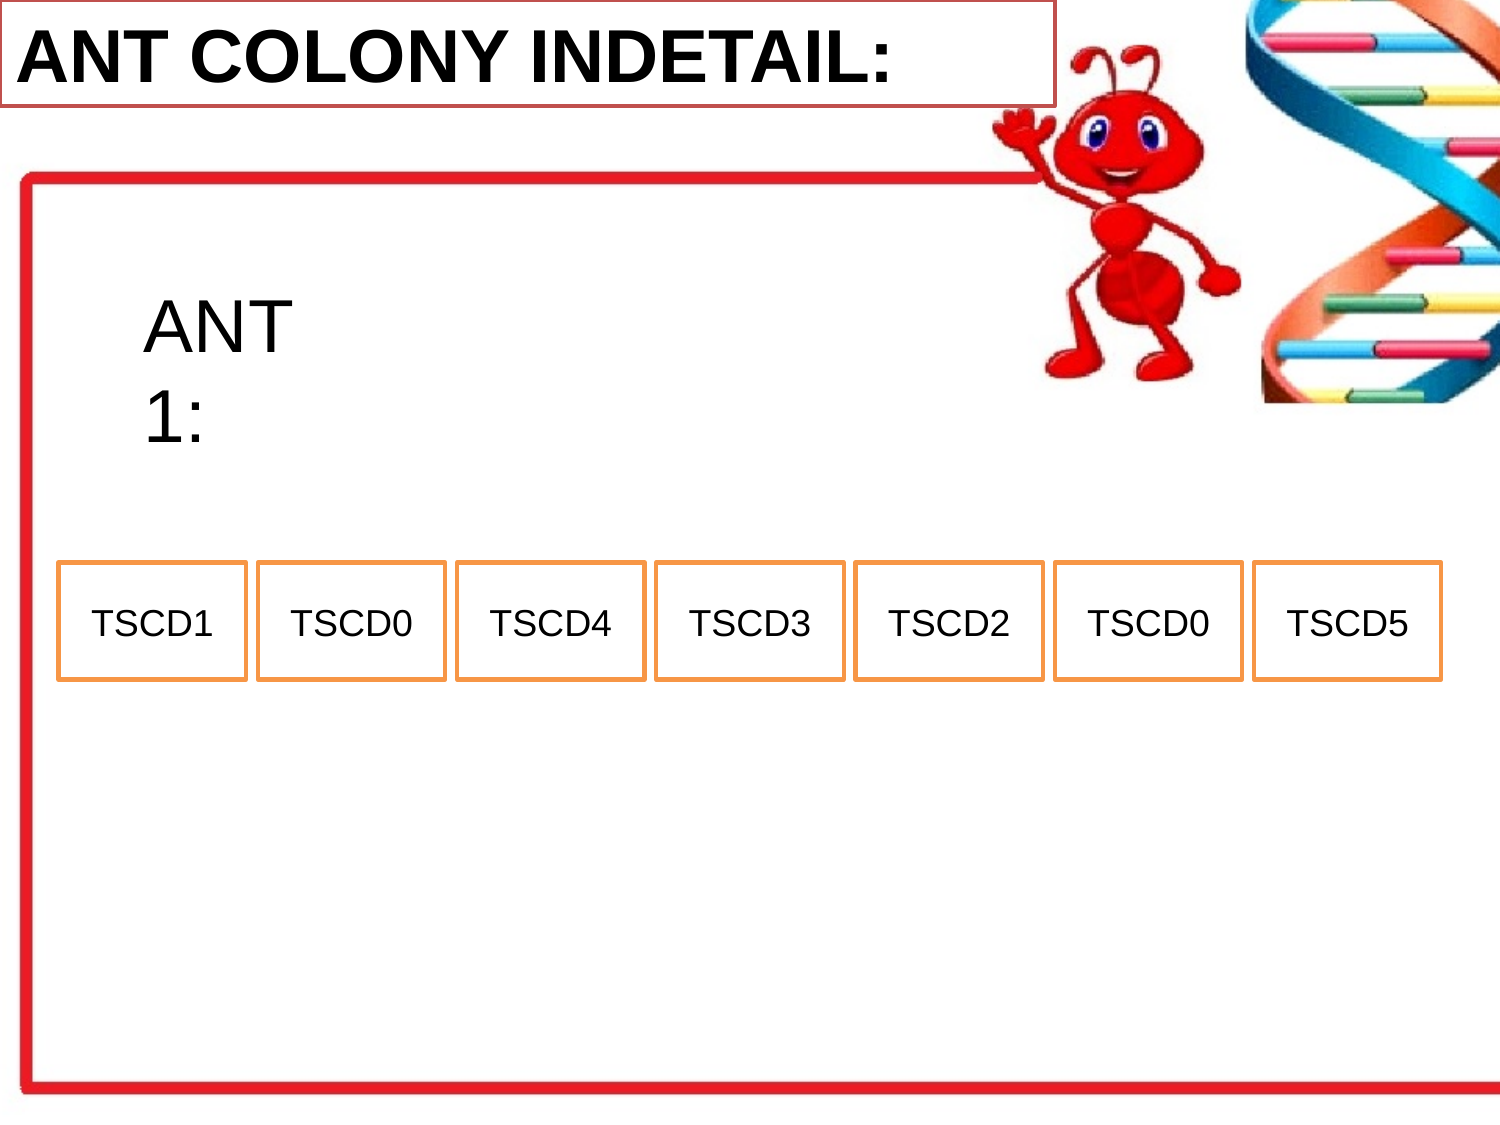

ANT COLONY INDETAIL:
ANT 1:
#
TSCD1
TSCD0
TSCD4
TSCD3
TSCD2
TSCD0
TSCD5